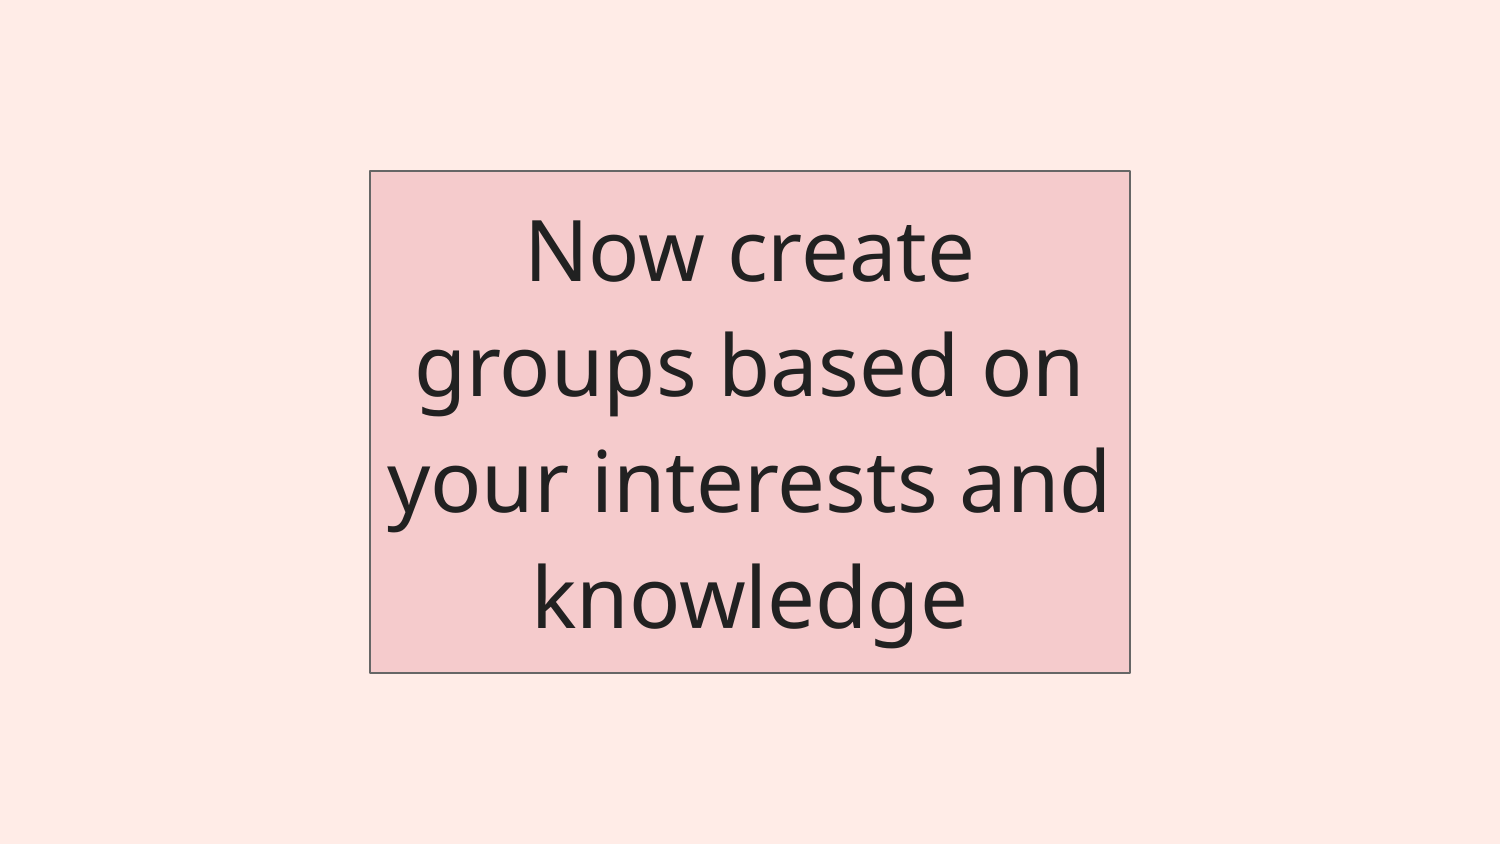

# Now create groups based on your interests and knowledge